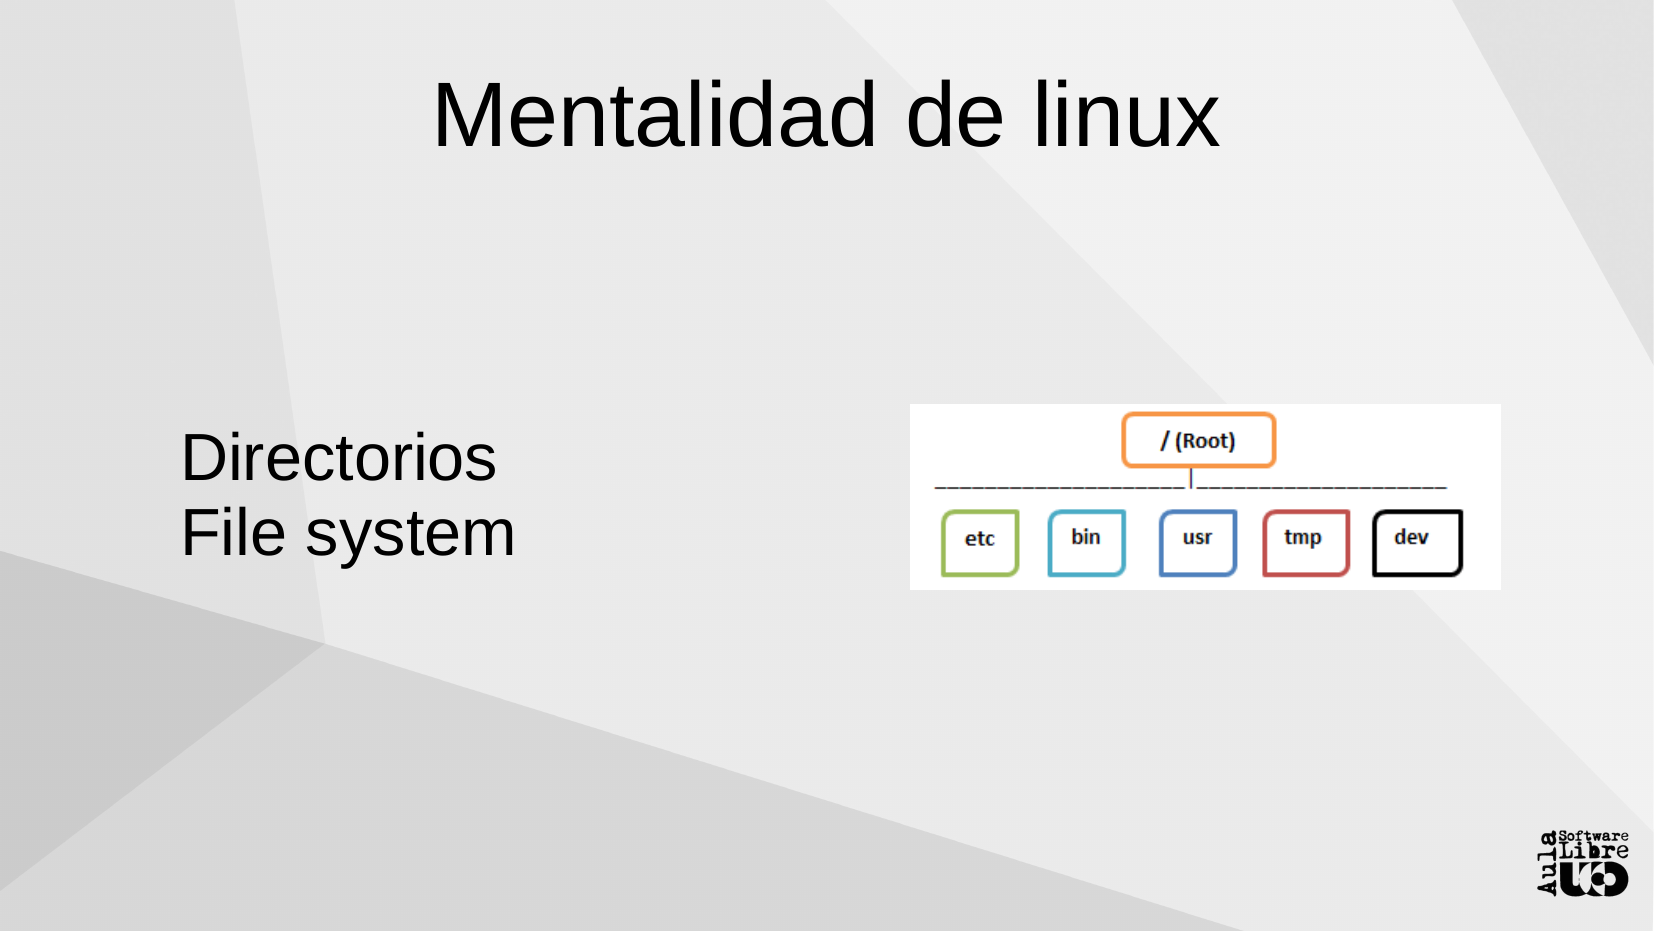

# Mentalidad de linux
Directorios
File system